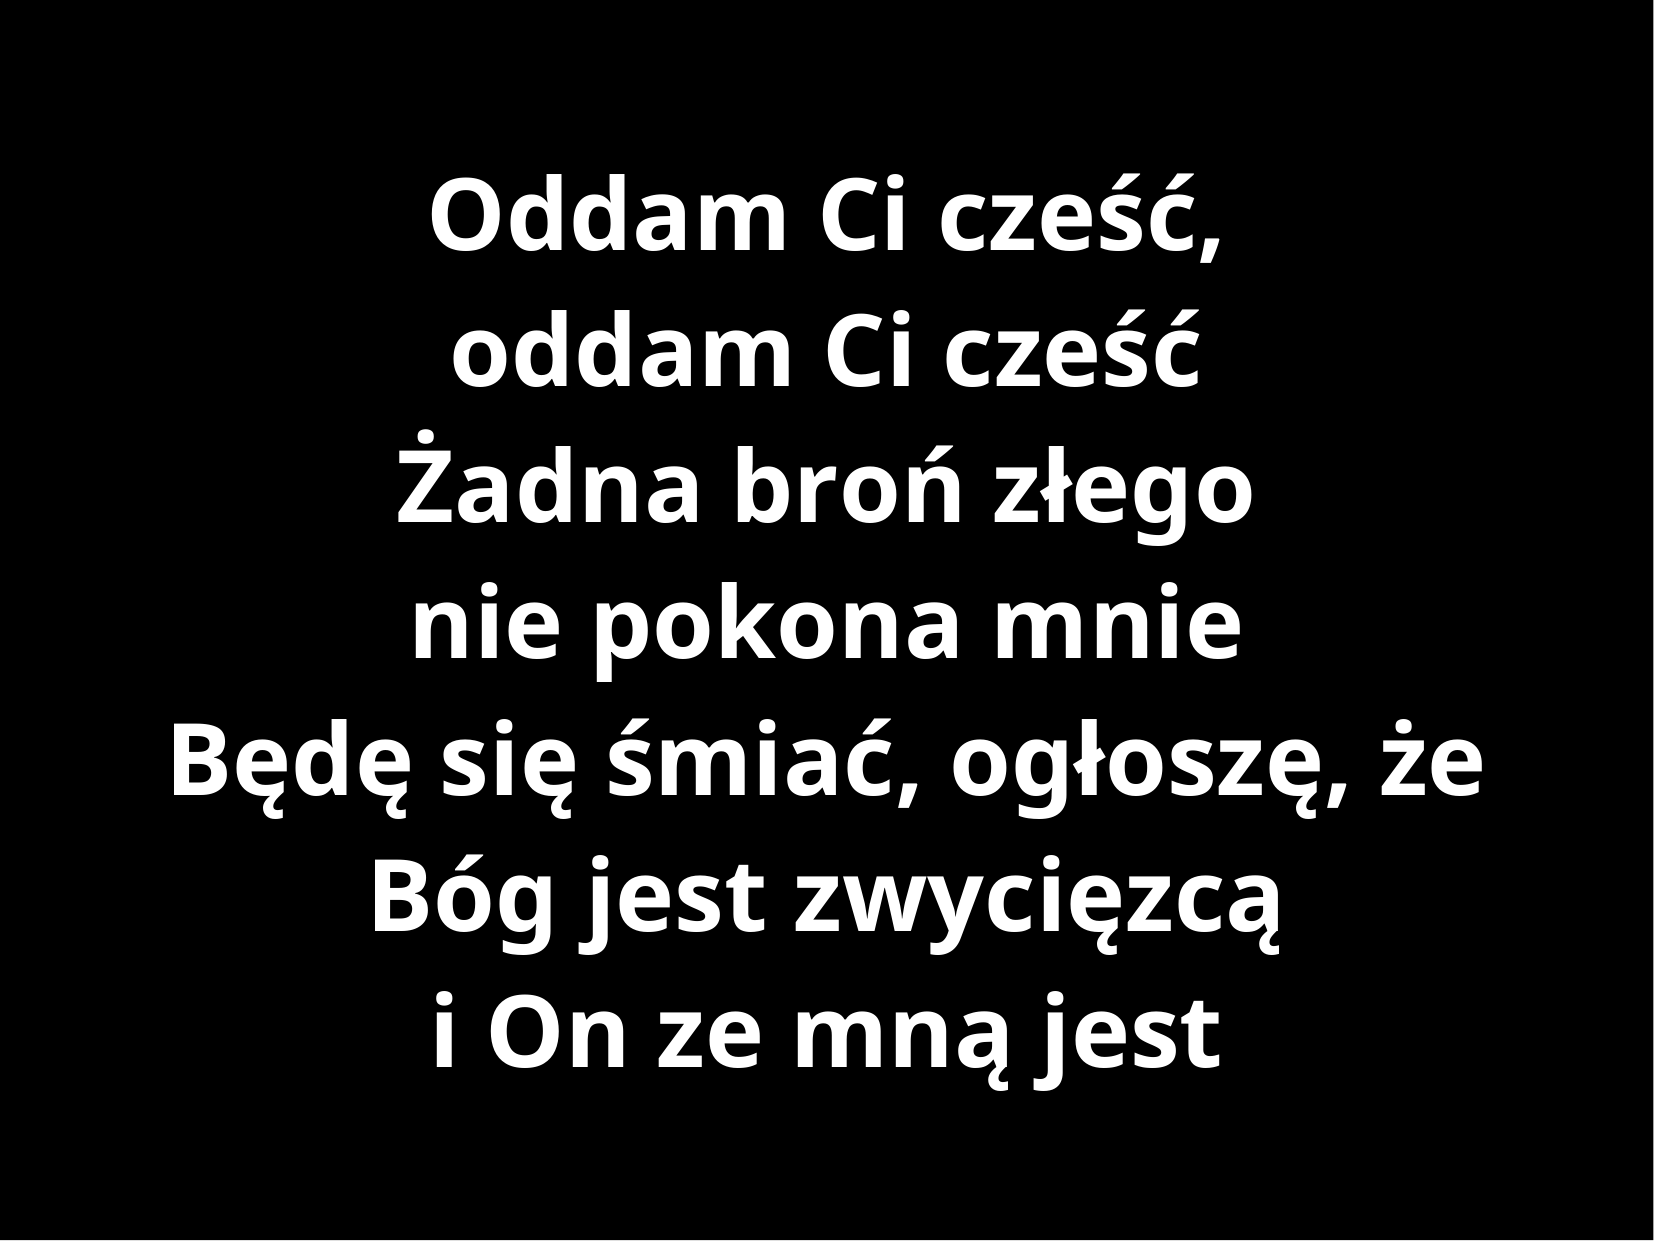

# Oddam Ci cześć, oddam Ci cześć Żadna broń złego nie pokona mnie Będę się śmiać, ogłoszę, że Bóg jest zwycięzcą i On ze mną jest